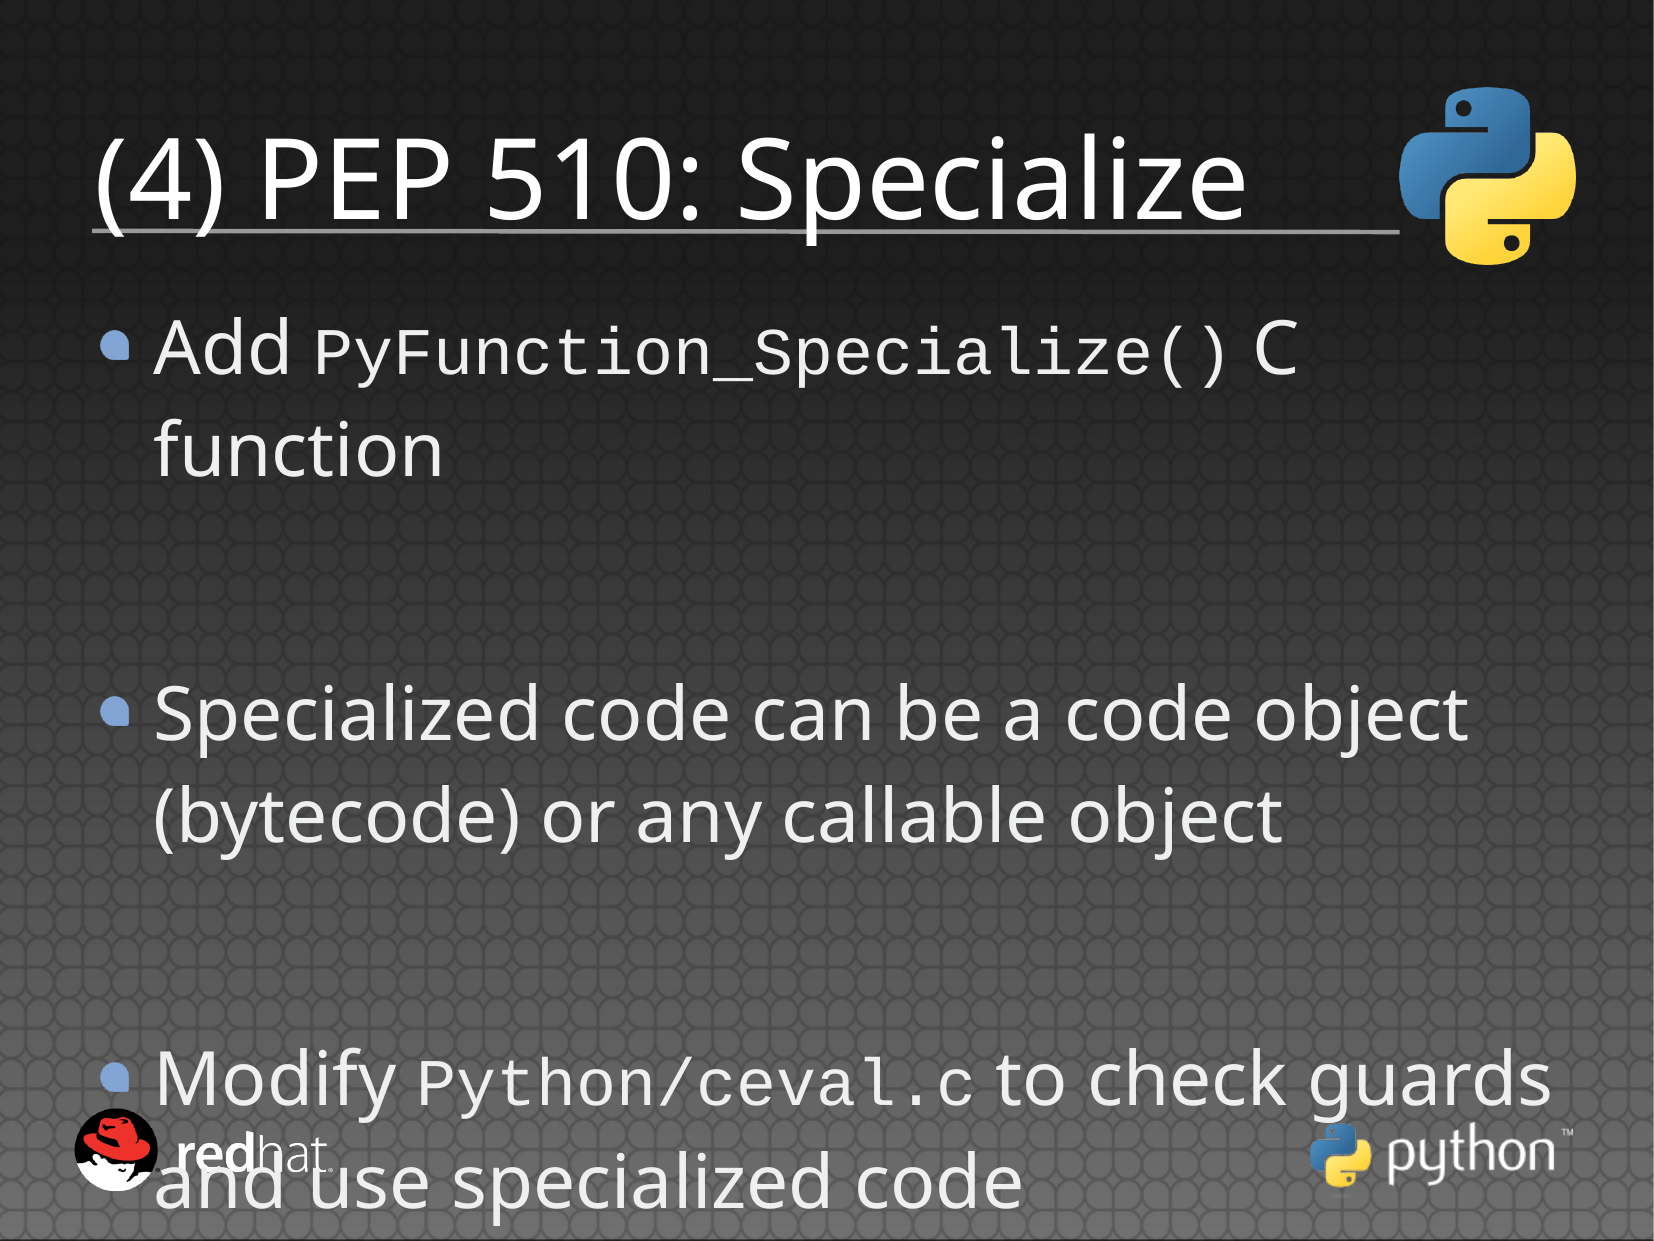

(4) PEP 510: Specialize
# Add PyFunction_Specialize() C function
Specialized code can be a code object (bytecode) or any callable object
Modify Python/ceval.c to check guards and use specialized code